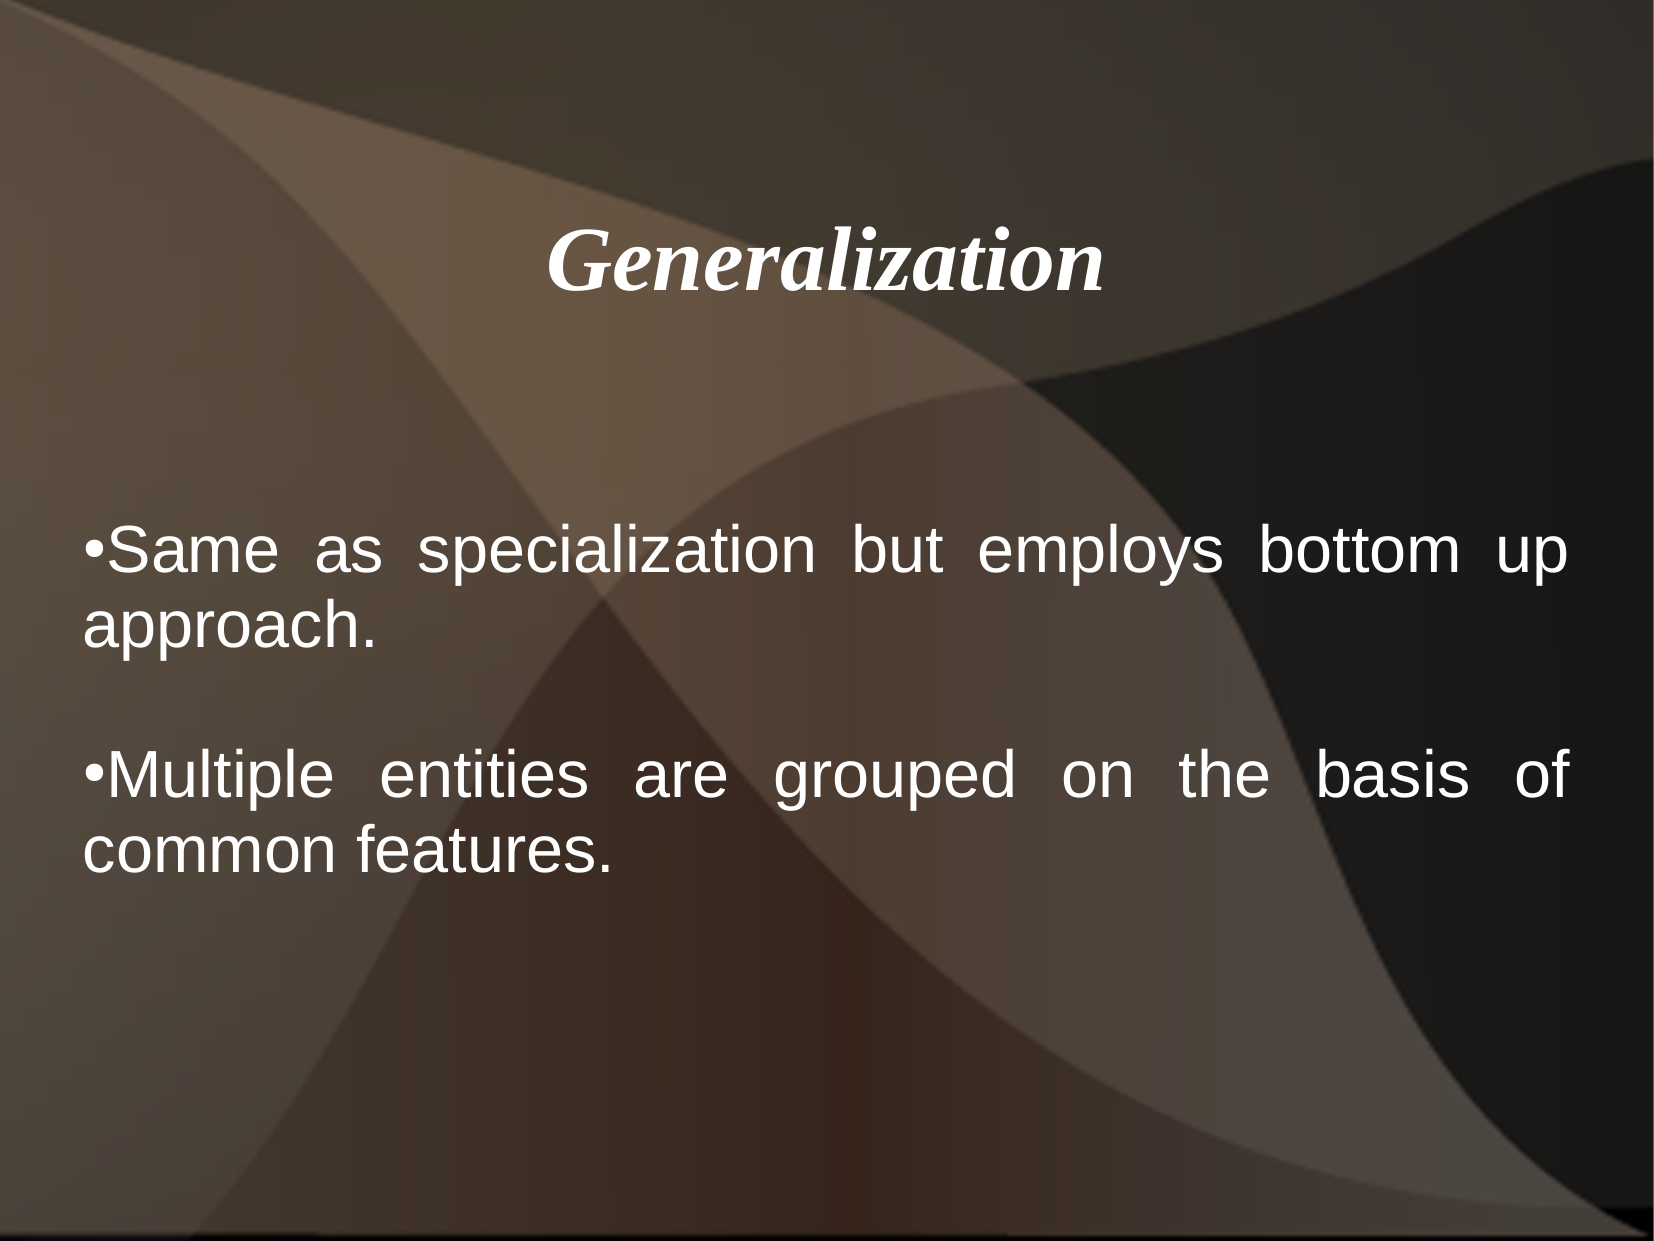

# Generalization
Same as specialization but employs bottom up approach.
Multiple entities are grouped on the basis of common features.